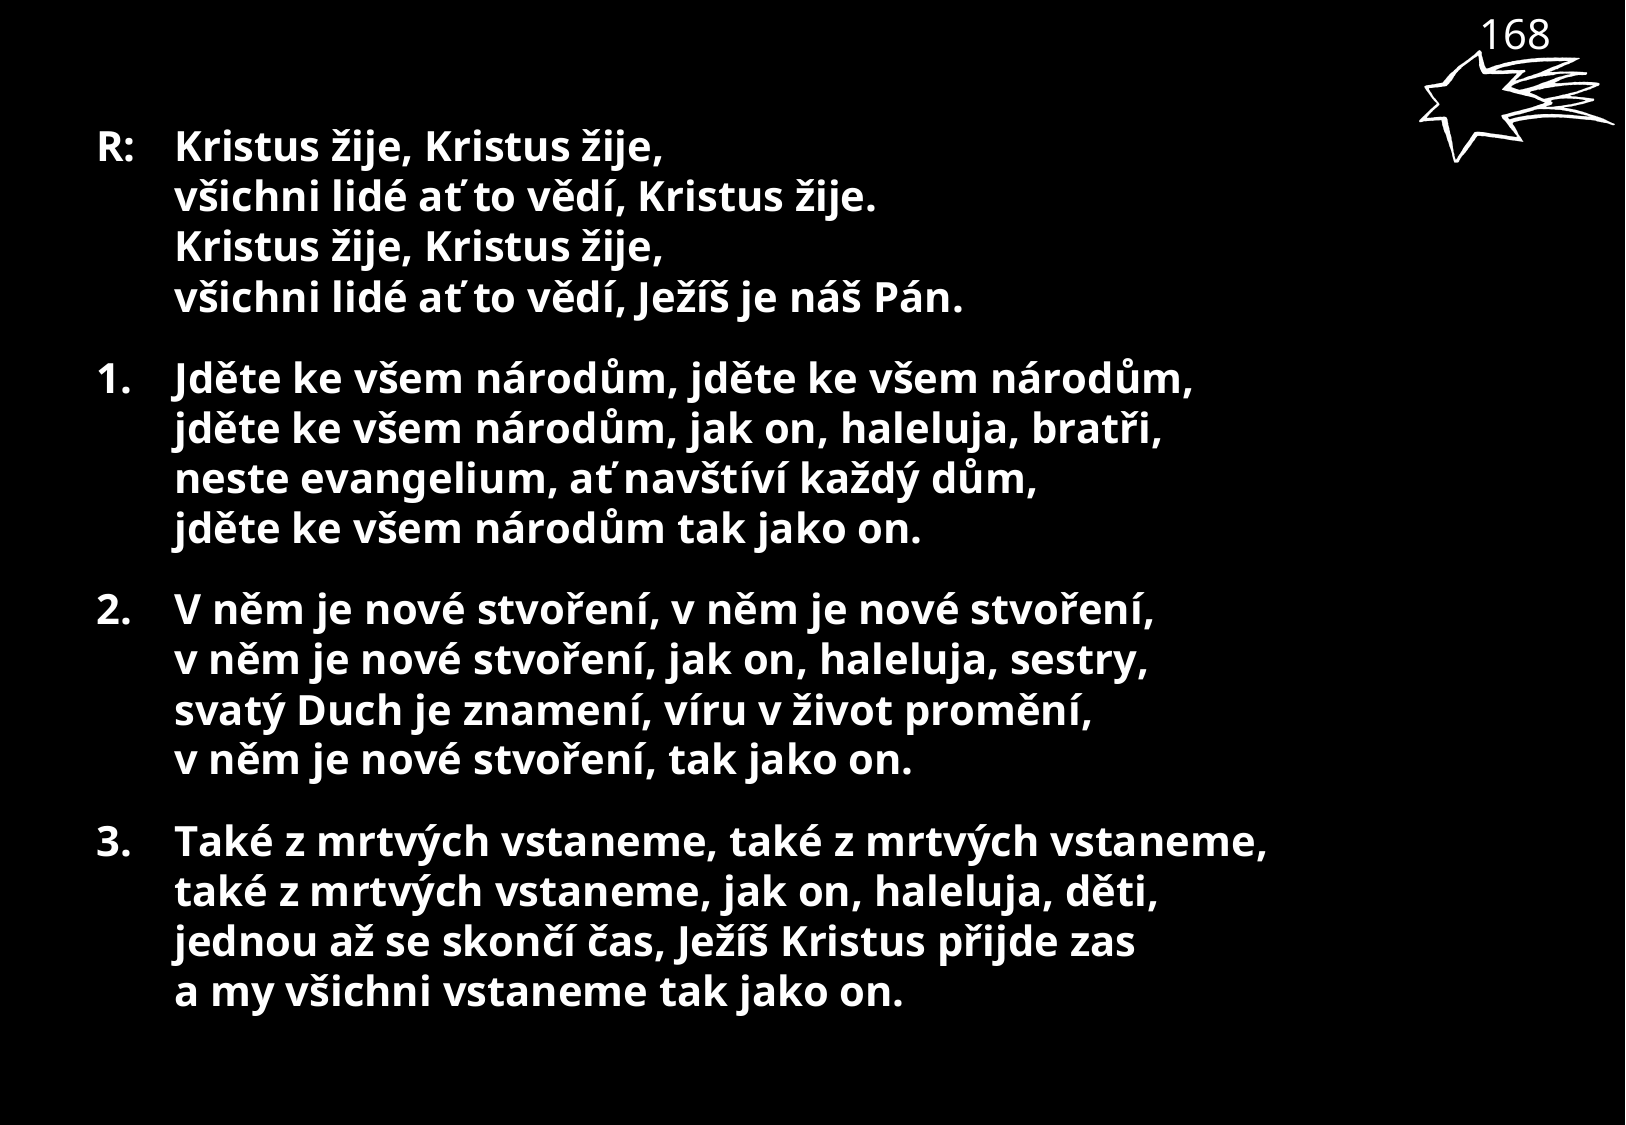

168
# R: 	Kristus žije, Kristus žije, všichni lidé ať to vědí, Kristus žije. Kristus žije, Kristus žije, všichni lidé ať to vědí, Ježíš je náš Pán.
1. 	Jděte ke všem národům, jděte ke všem národům,
jděte ke všem národům, jak on, haleluja, bratři,
neste evangelium, ať navštíví každý dům,
jděte ke všem národům tak jako on.
V něm je nové stvoření, v něm je nové stvoření,
v něm je nové stvoření, jak on, haleluja, sestry,
svatý Duch je znamení, víru v život promění,
v něm je nové stvoření, tak jako on.
3.	Také z mrtvých vstaneme, také z mrtvých vstaneme,
také z mrtvých vstaneme, jak on, haleluja, děti,
jednou až se skončí čas, Ježíš Kristus přijde zas
a my všichni vstaneme tak jako on.